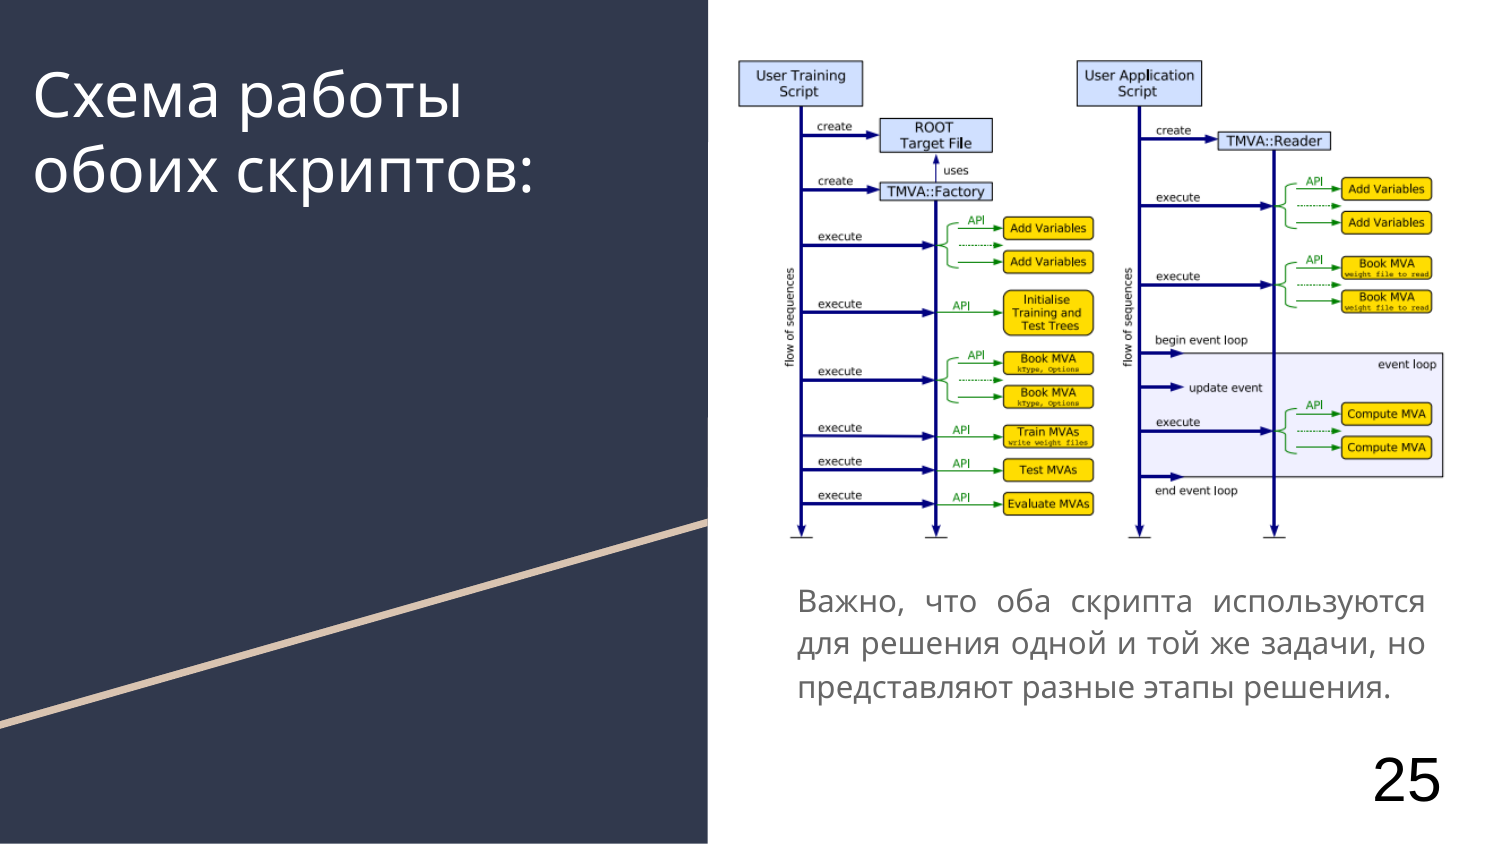

# Схема работы обоих скриптов:
Важно, что оба скрипта используются для решения одной и той же задачи, но представляют разные этапы решения.
25